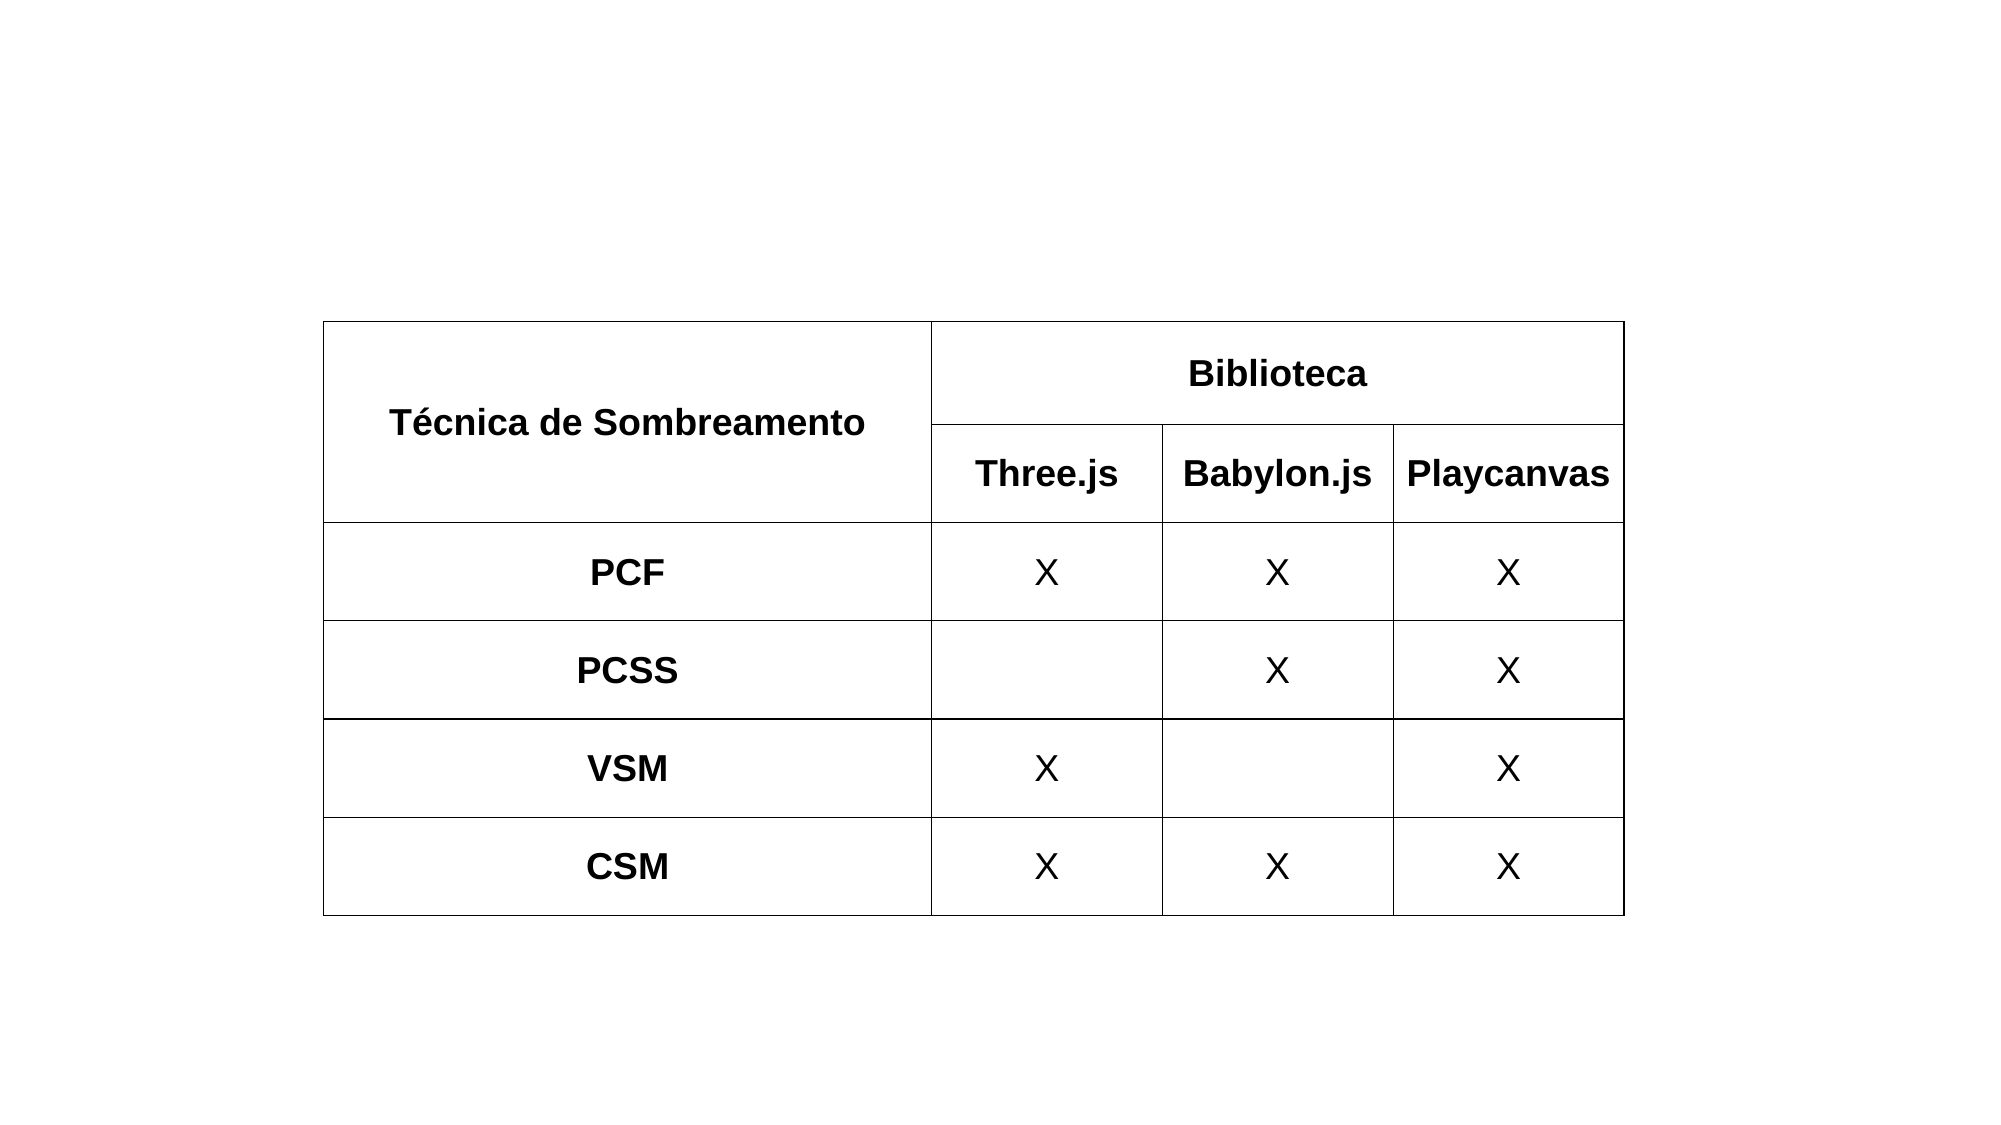

| Técnica de Sombreamento | Biblioteca | | |
| --- | --- | --- | --- |
| | Three.js | Babylon.js | Playcanvas |
| PCF | X | X | X |
| PCSS | | X | X |
| VSM | X | | X |
| CSM | X | X | X |